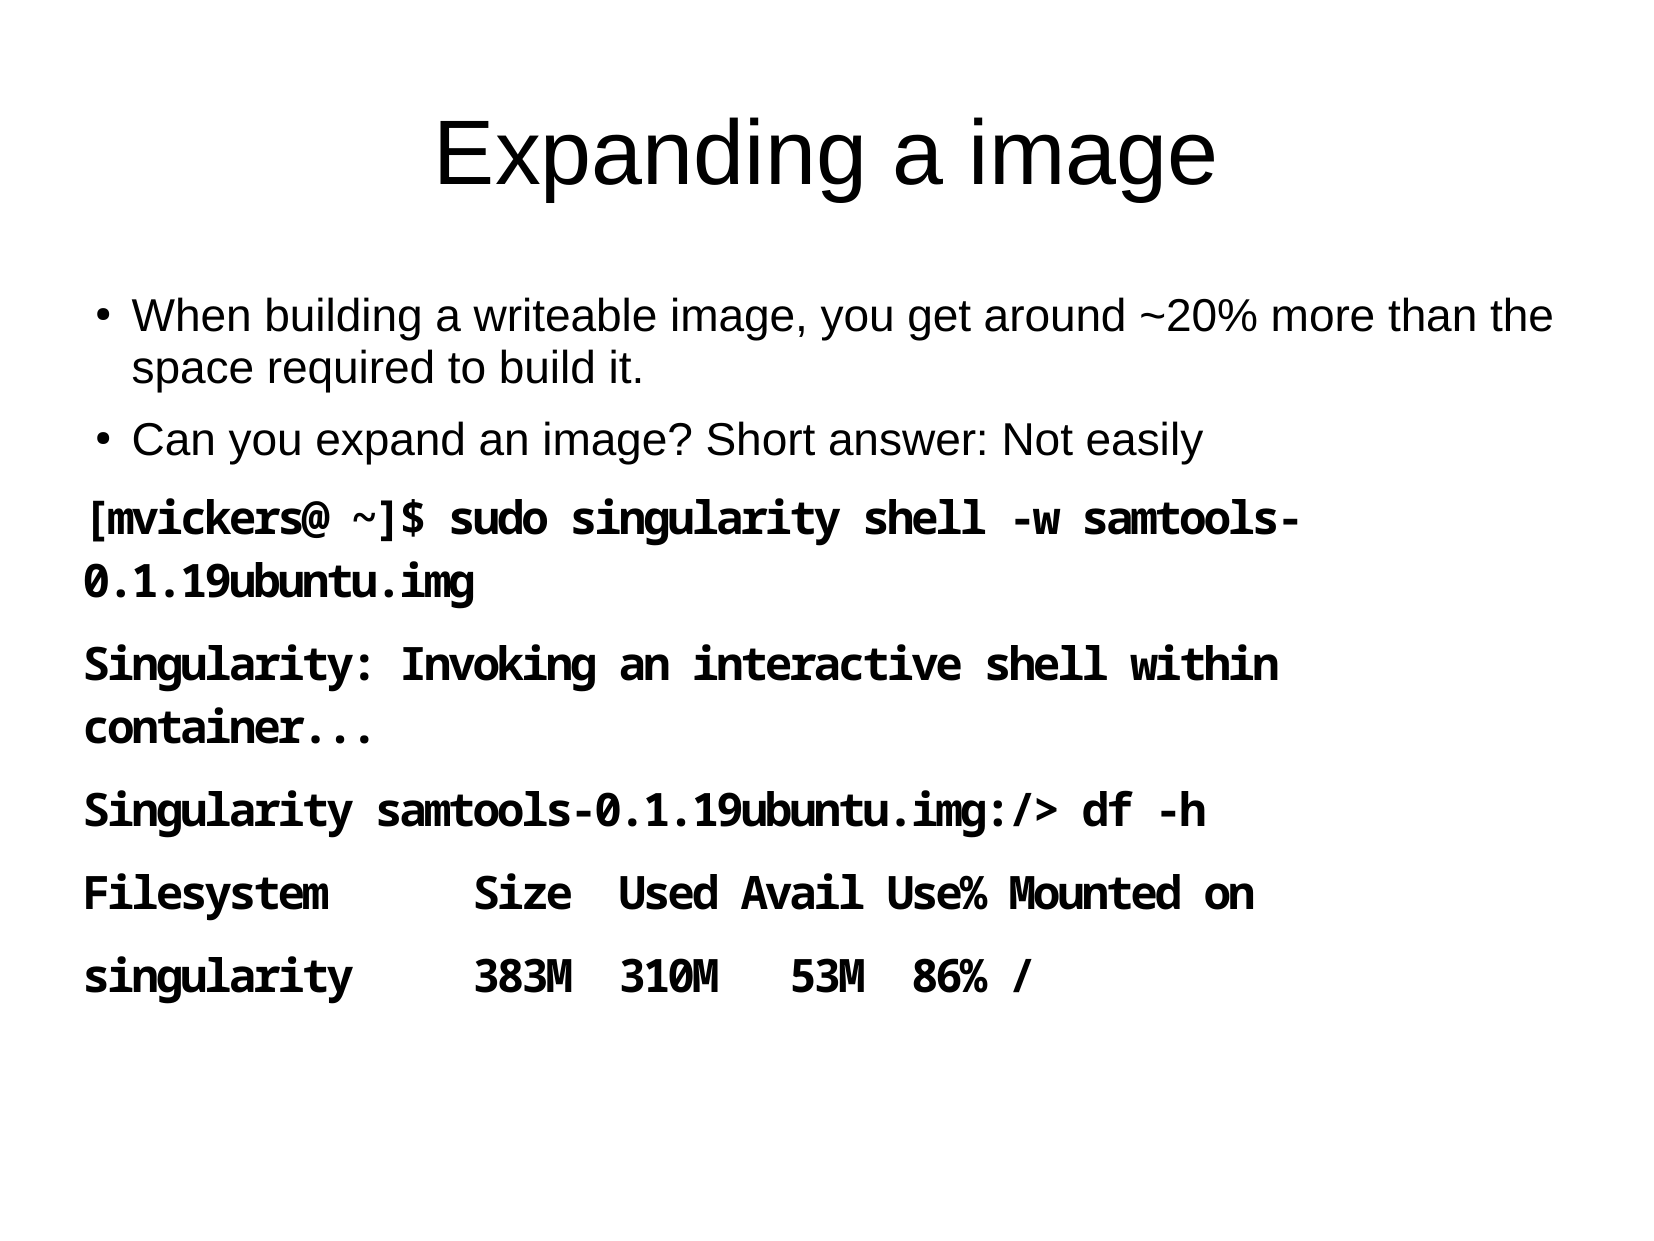

# Expanding a image
When building a writeable image, you get around ~20% more than the space required to build it.
Can you expand an image? Short answer: Not easily
[mvickers@ ~]$ sudo singularity shell -w samtools-0.1.19ubuntu.img
Singularity: Invoking an interactive shell within container...
Singularity samtools-0.1.19ubuntu.img:/> df -h
Filesystem Size Used Avail Use% Mounted on
singularity 383M 310M 53M 86% /